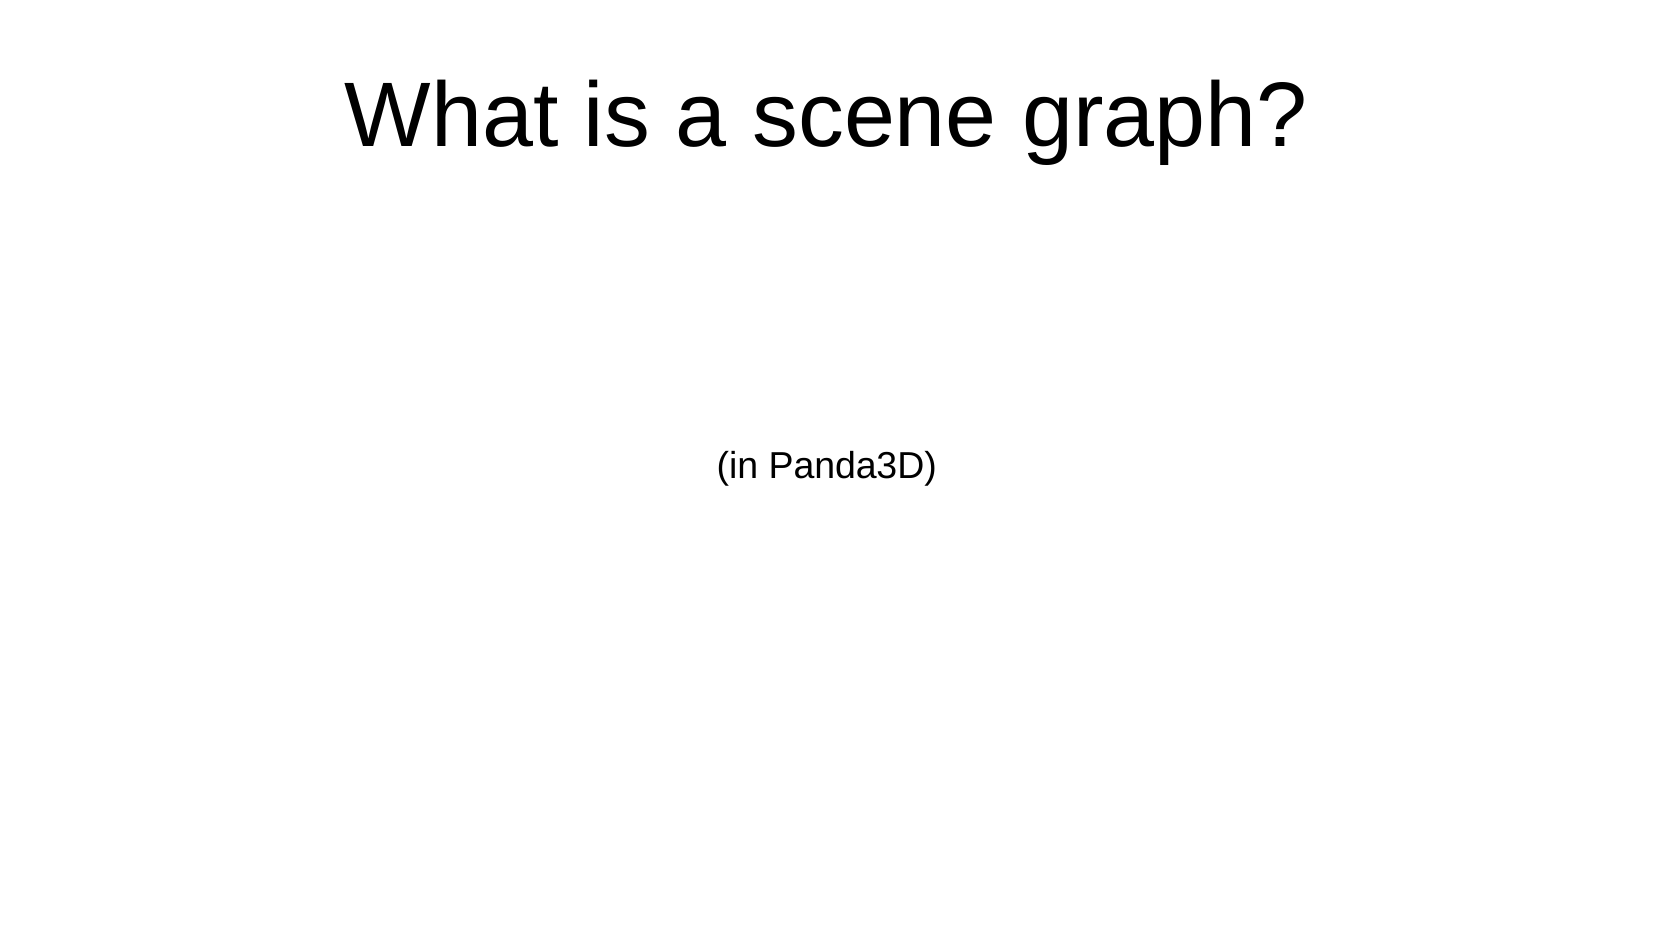

(in Panda3D)
# What is a scene graph?